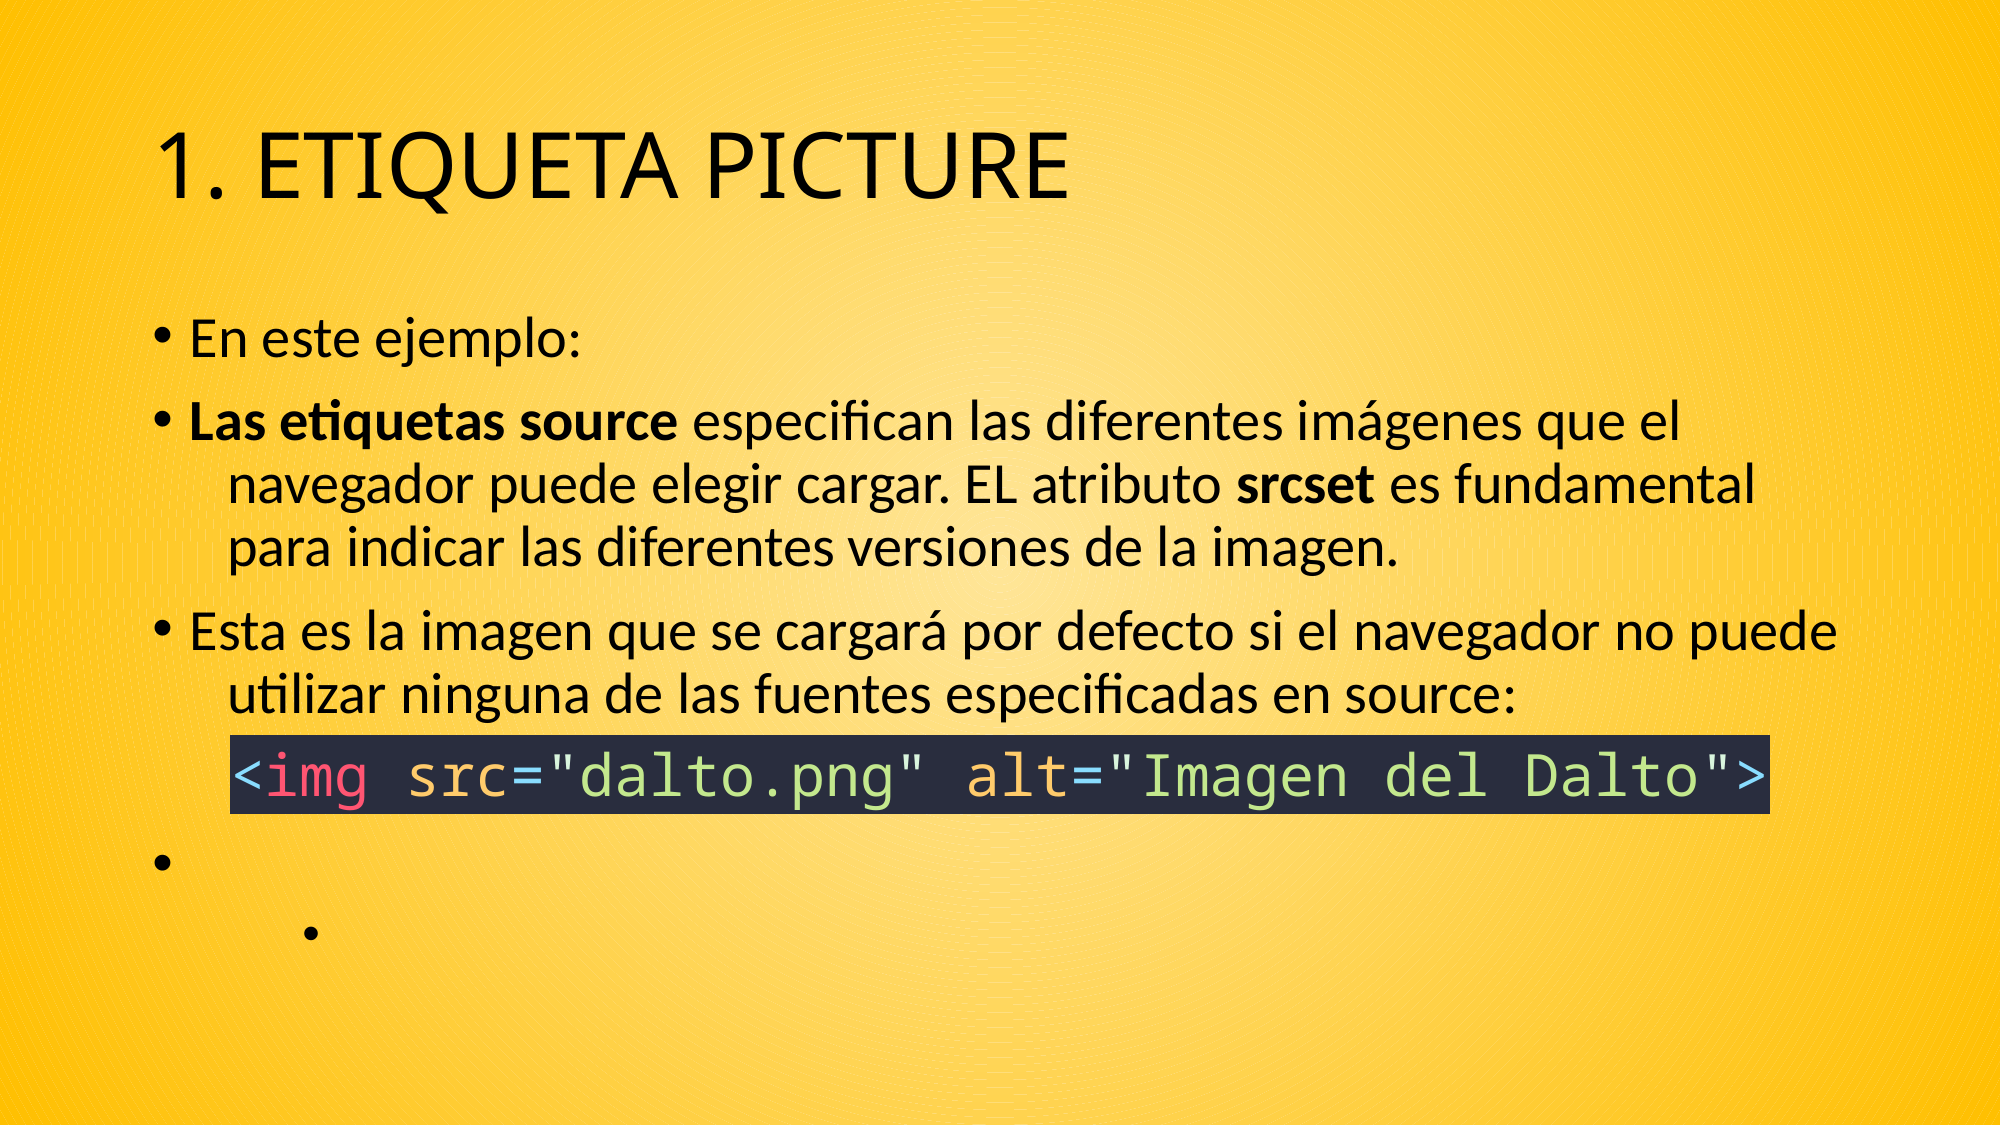

# 1. ETIQUETA PICTURE
En este ejemplo:
Las etiquetas source especifican las diferentes imágenes que el navegador puede elegir cargar. EL atributo srcset es fundamental para indicar las diferentes versiones de la imagen.
Esta es la imagen que se cargará por defecto si el navegador no puede utilizar ninguna de las fuentes especificadas en source:
<img src="dalto.png" alt="Imagen del Dalto">